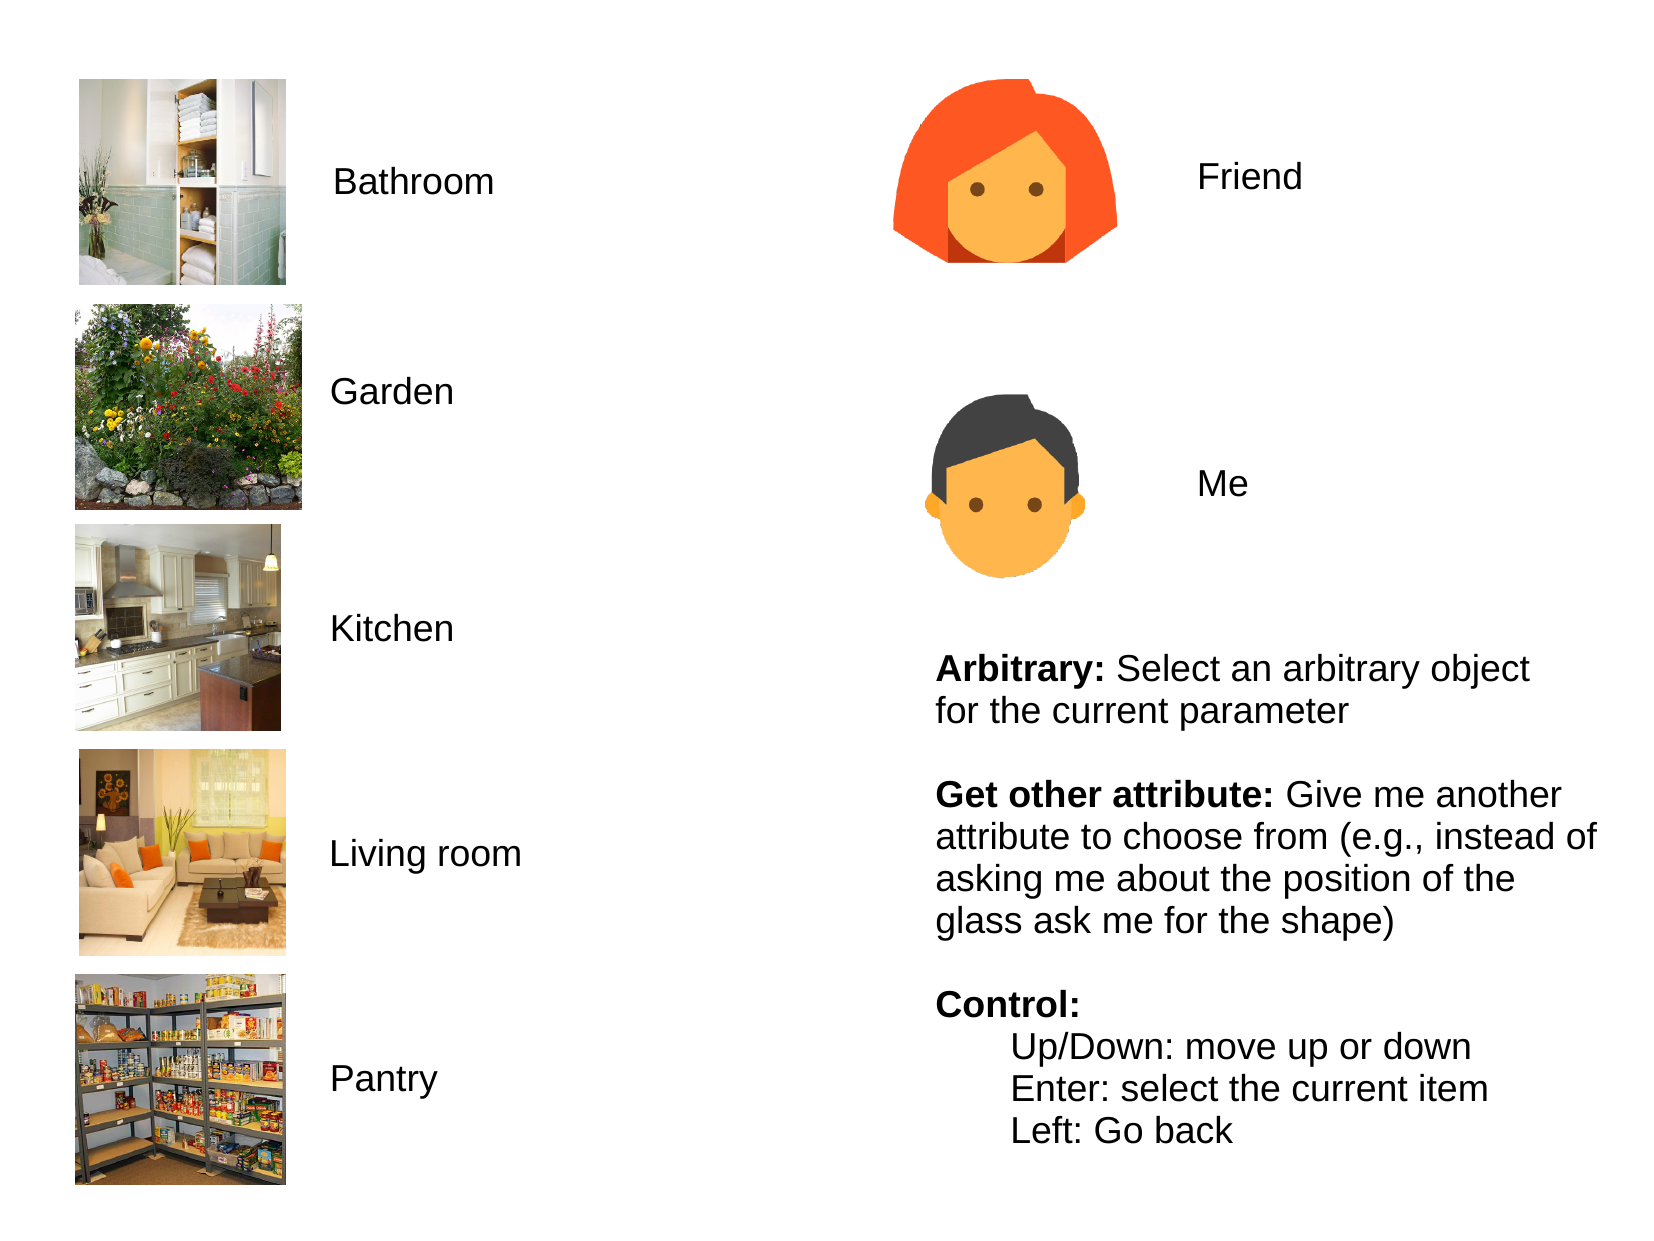

Friend
Bathroom
Garden
Me
Kitchen
Arbitrary: Select an arbitrary object
for the current parameter
Get other attribute: Give me another
attribute to choose from (e.g., instead of
asking me about the position of the
glass ask me for the shape)
Control:
	Up/Down: move up or down
	Enter: select the current item
	Left: Go back
Living room
Pantry